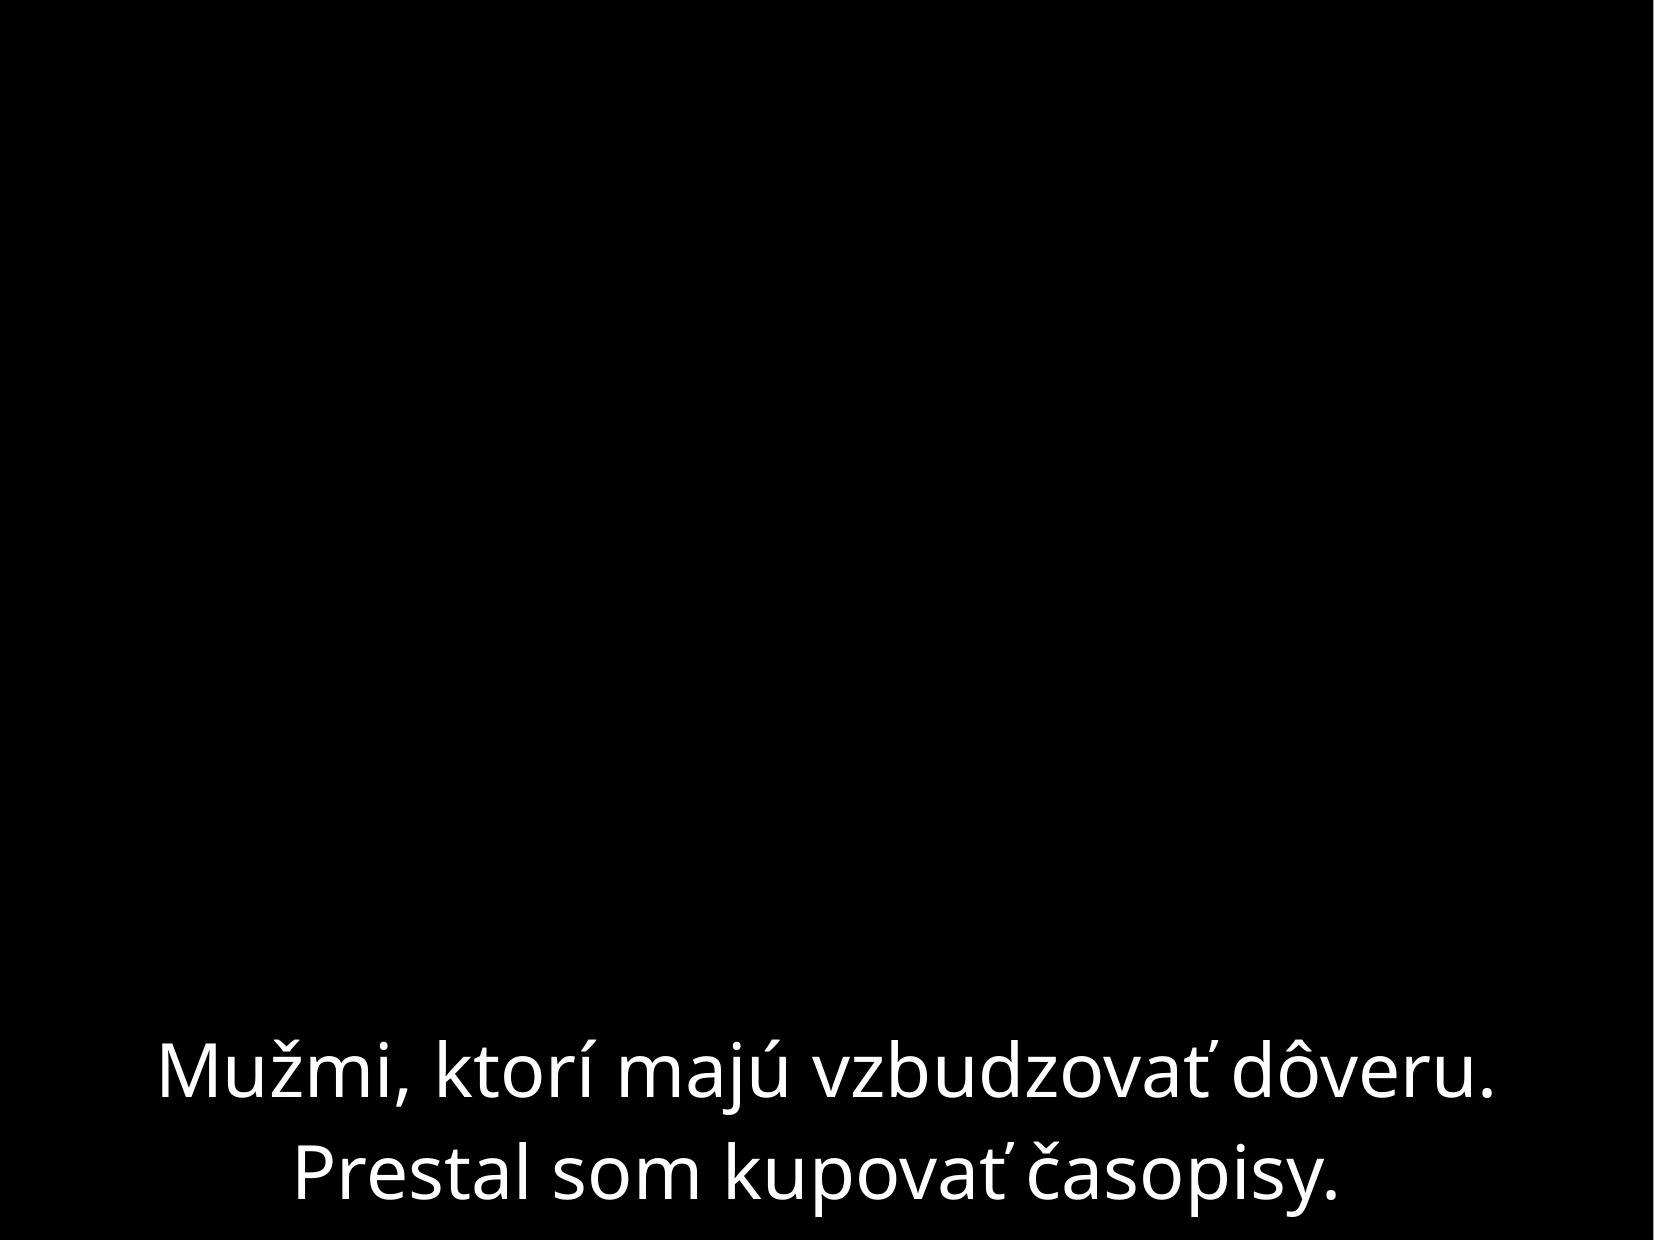

# Mužmi, ktorí majú vzbudzovať dôveru. Prestal som kupovať časopisy.